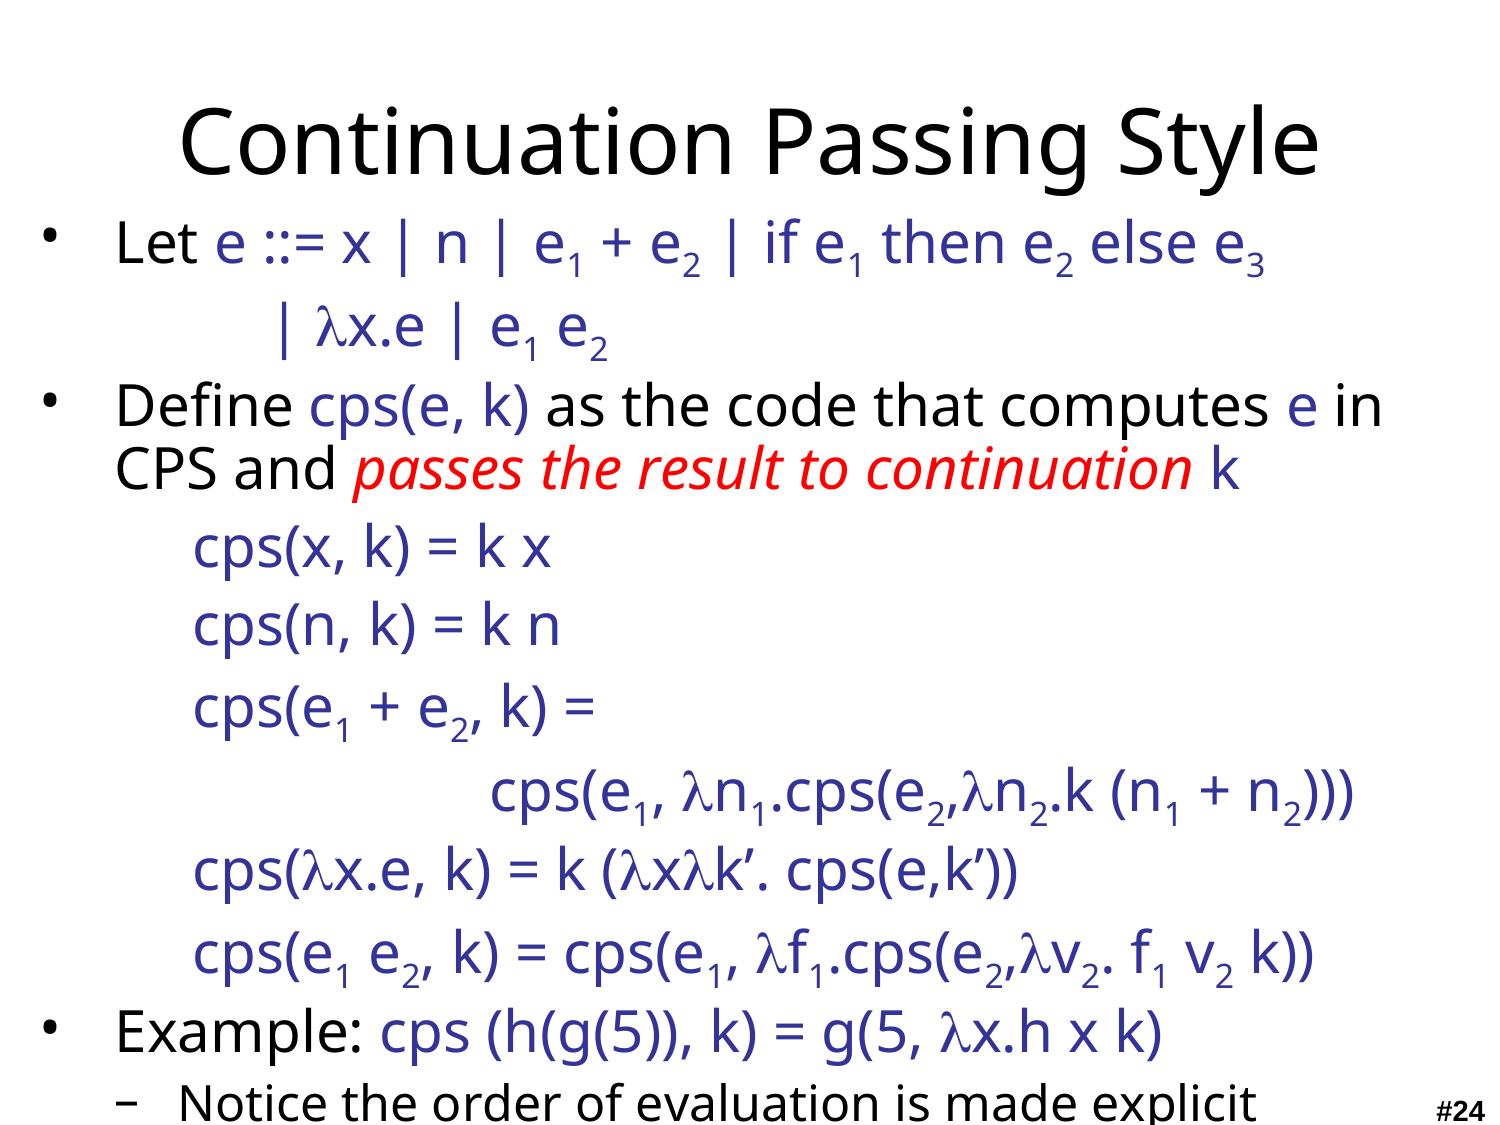

# Continuation Passing Style
Let e ::= x | n | e1 + e2 | if e1 then e2 else e3
 | x.e | e1 e2
Define cps(e, k) as the code that computes e in CPS and passes the result to continuation k
 cps(x, k) = k x
 cps(n, k) = k n
 cps(e1 + e2, k) =
				cps(e1, n1.cps(e2,n2.k (n1 + n2)))
 cps(x.e, k) = k (xk’. cps(e,k’))
 cps(e1 e2, k) = cps(e1, f1.cps(e2,v2. f1 v2 k))
Example: cps (h(g(5)), k) = g(5, x.h x k)
Notice the order of evaluation is made explicit
24